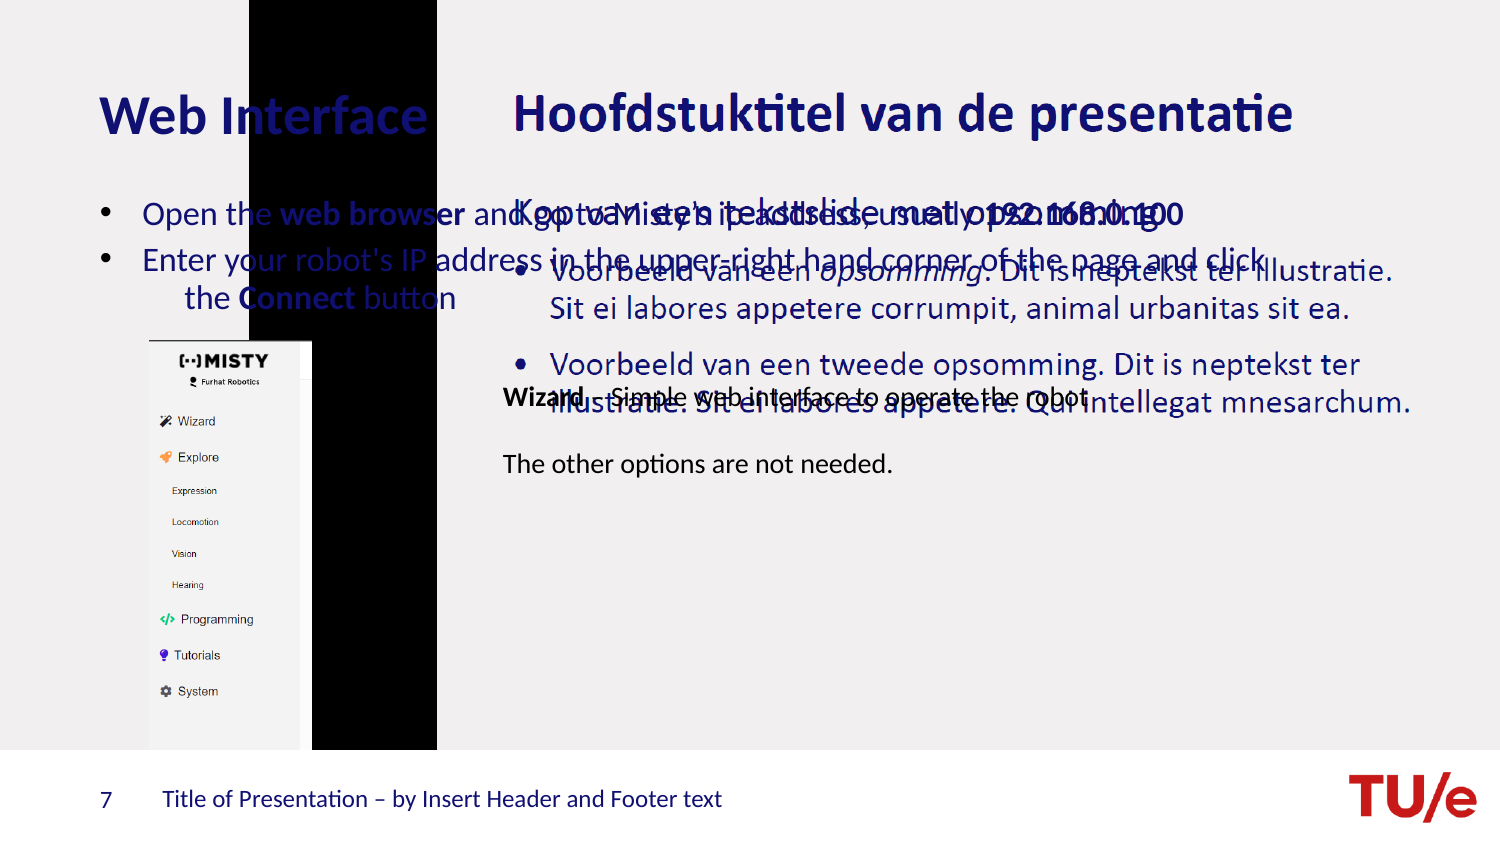

# Web Interface
Open the web browser and go to Misty’s ip-address, usually 192.168.0.100
Enter your robot's IP address in the upper-right hand corner of the page and click the Connect button
Wizard – Simple web interface to operate the robot
The other options are not needed.
Title of Presentation – by Insert Header and Footer text